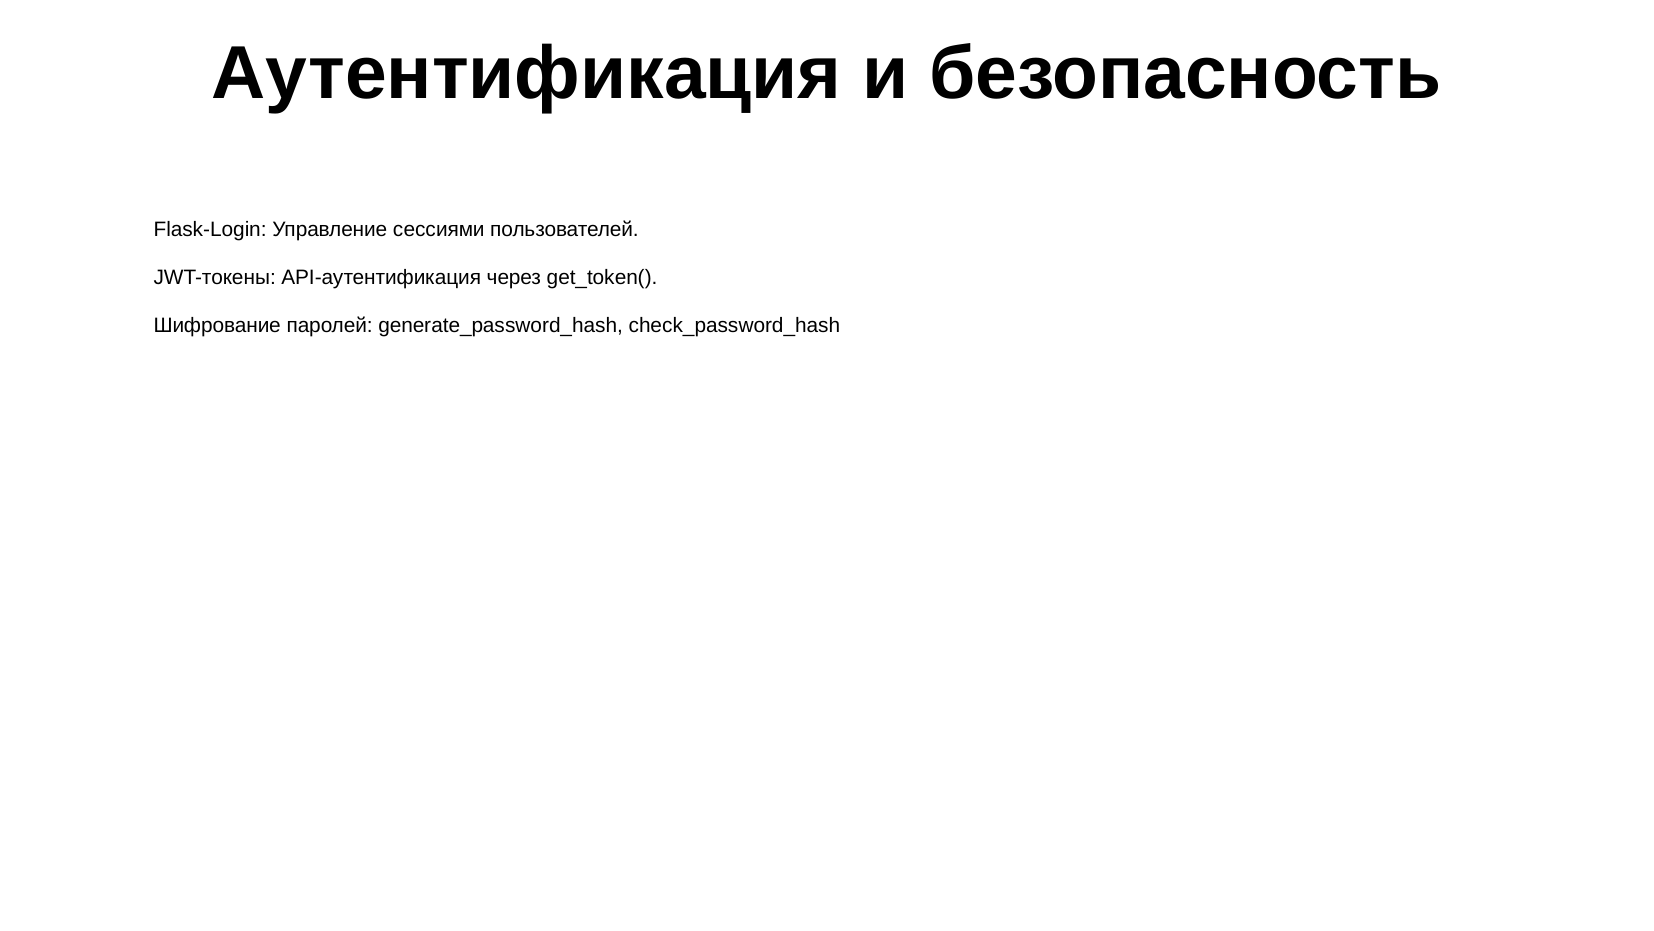

# Аутентификация и безопасность
Flask-Login: Управление сессиями пользователей.
JWT-токены: API-аутентификация через get_token().
Шифрование паролей: generate_password_hash, check_password_hash